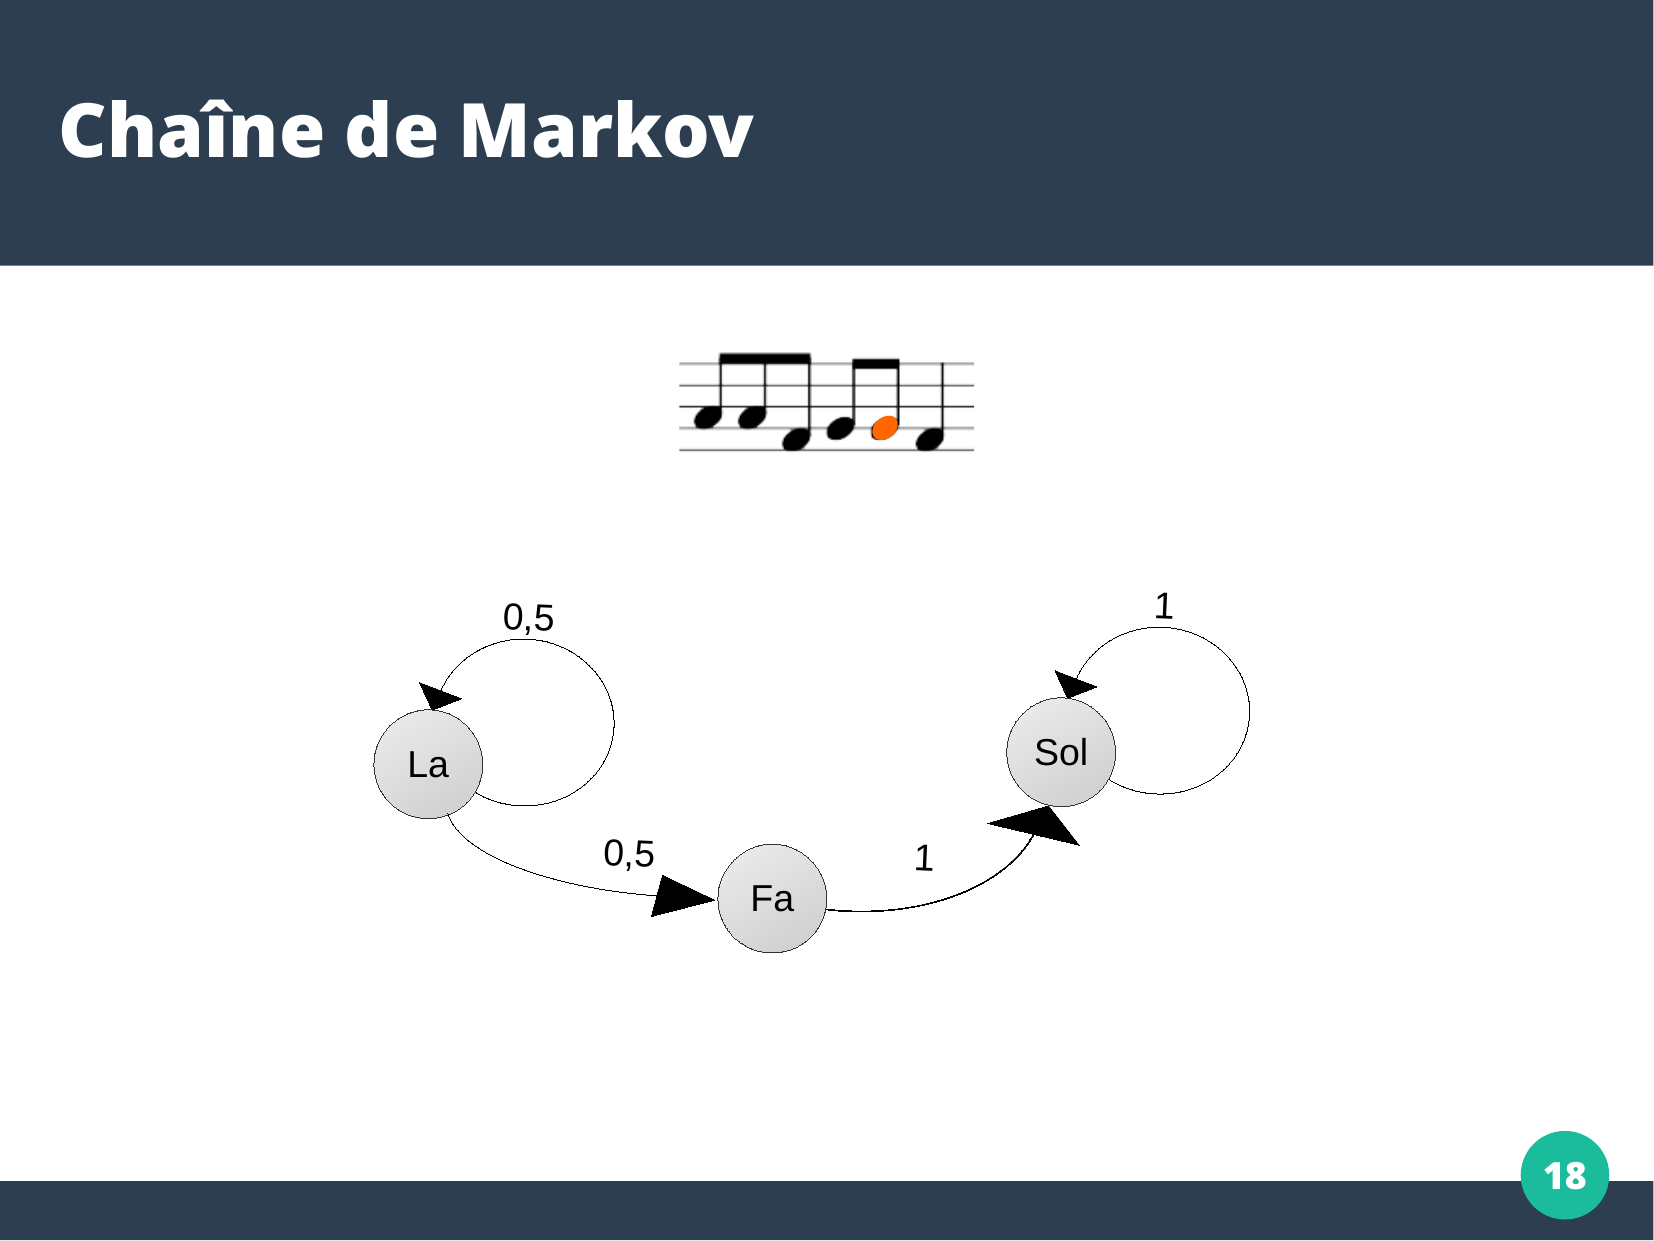

# Chaîne de Markov
1
0,5
		1
Sol
La
0,5
Fa
18